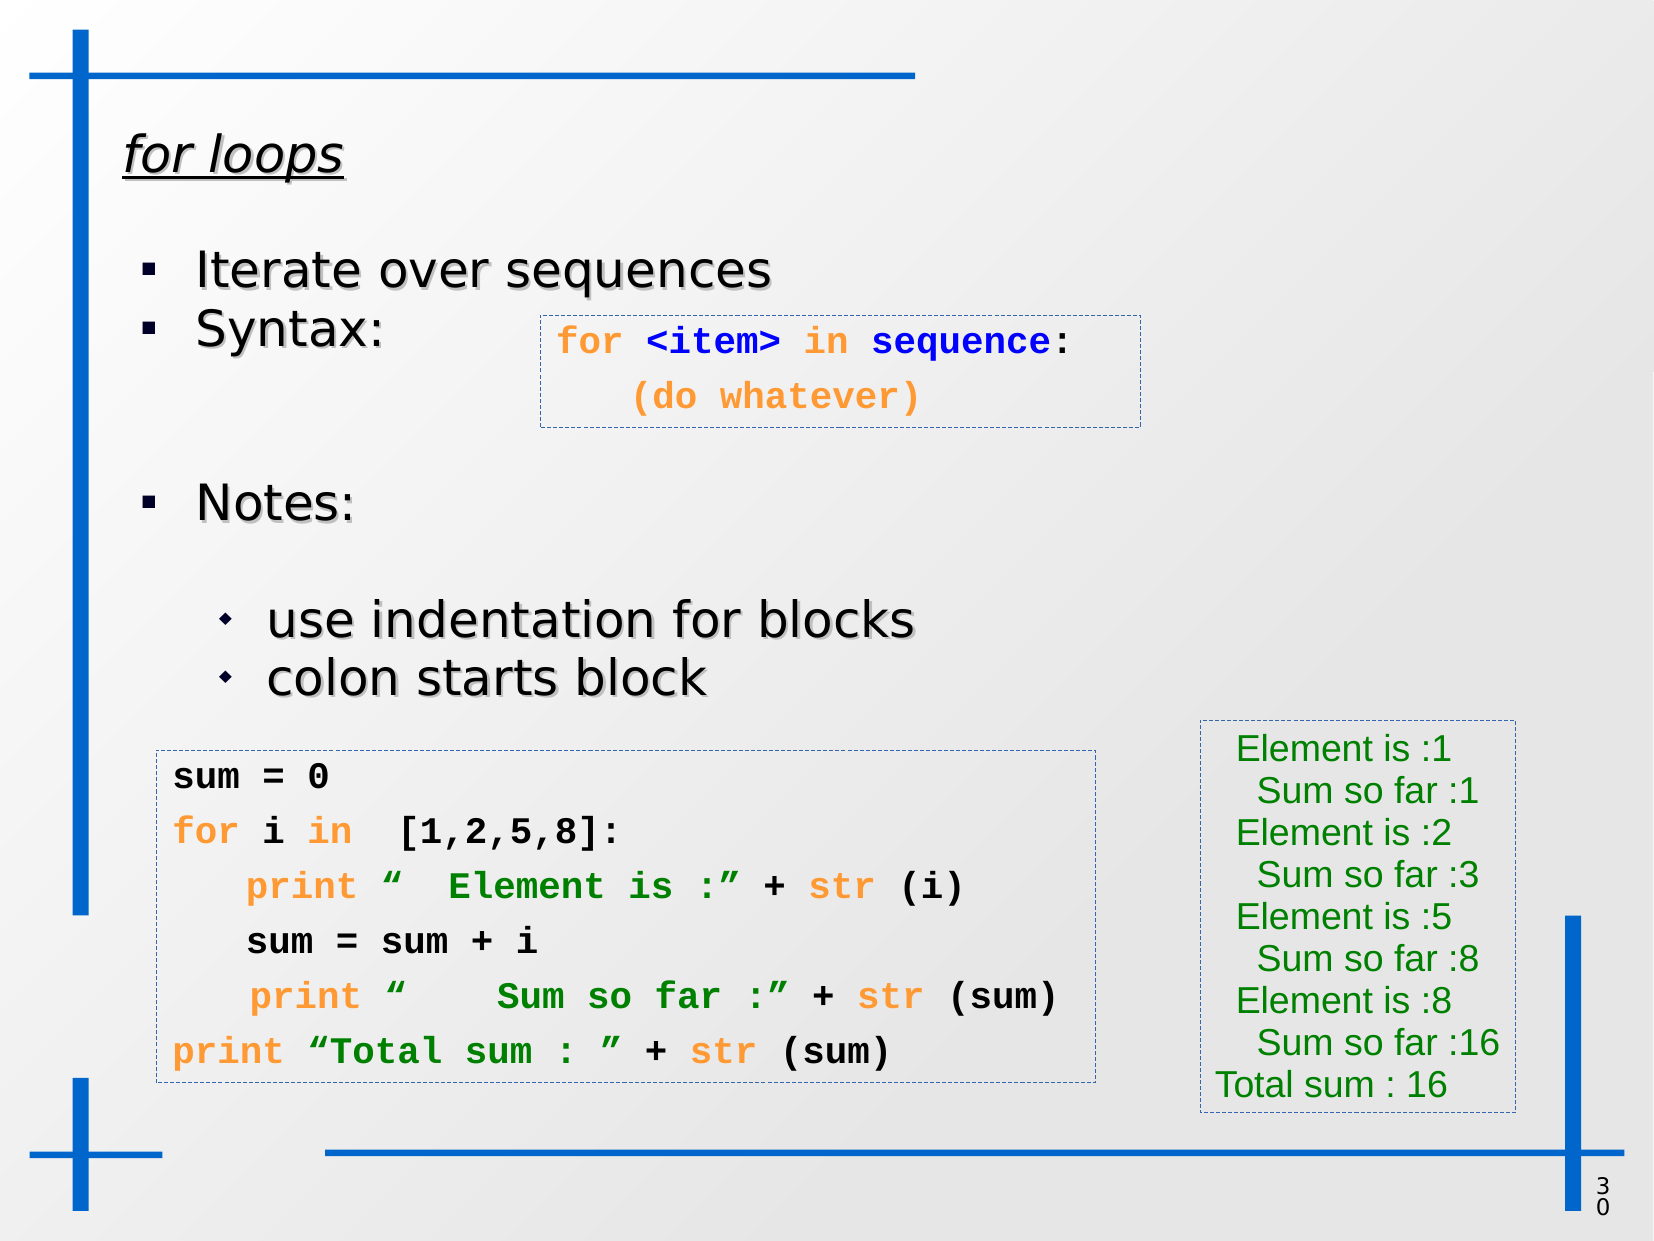

# for loops
Iterate over sequences
Syntax:
Notes:
use indentation for blocks
colon starts block
for <item> in sequence:
		(do whatever)
 Element is :1
 Sum so far :1
 Element is :2
 Sum so far :3
 Element is :5
 Sum so far :8
 Element is :8
 Sum so far :16
Total sum : 16
sum = 0
for i in [1,2,5,8]:
		print “ Element is :” + str (i)
		sum = sum + i
 	 print “ Sum so far :” + str (sum)
print “Total sum : ” + str (sum)